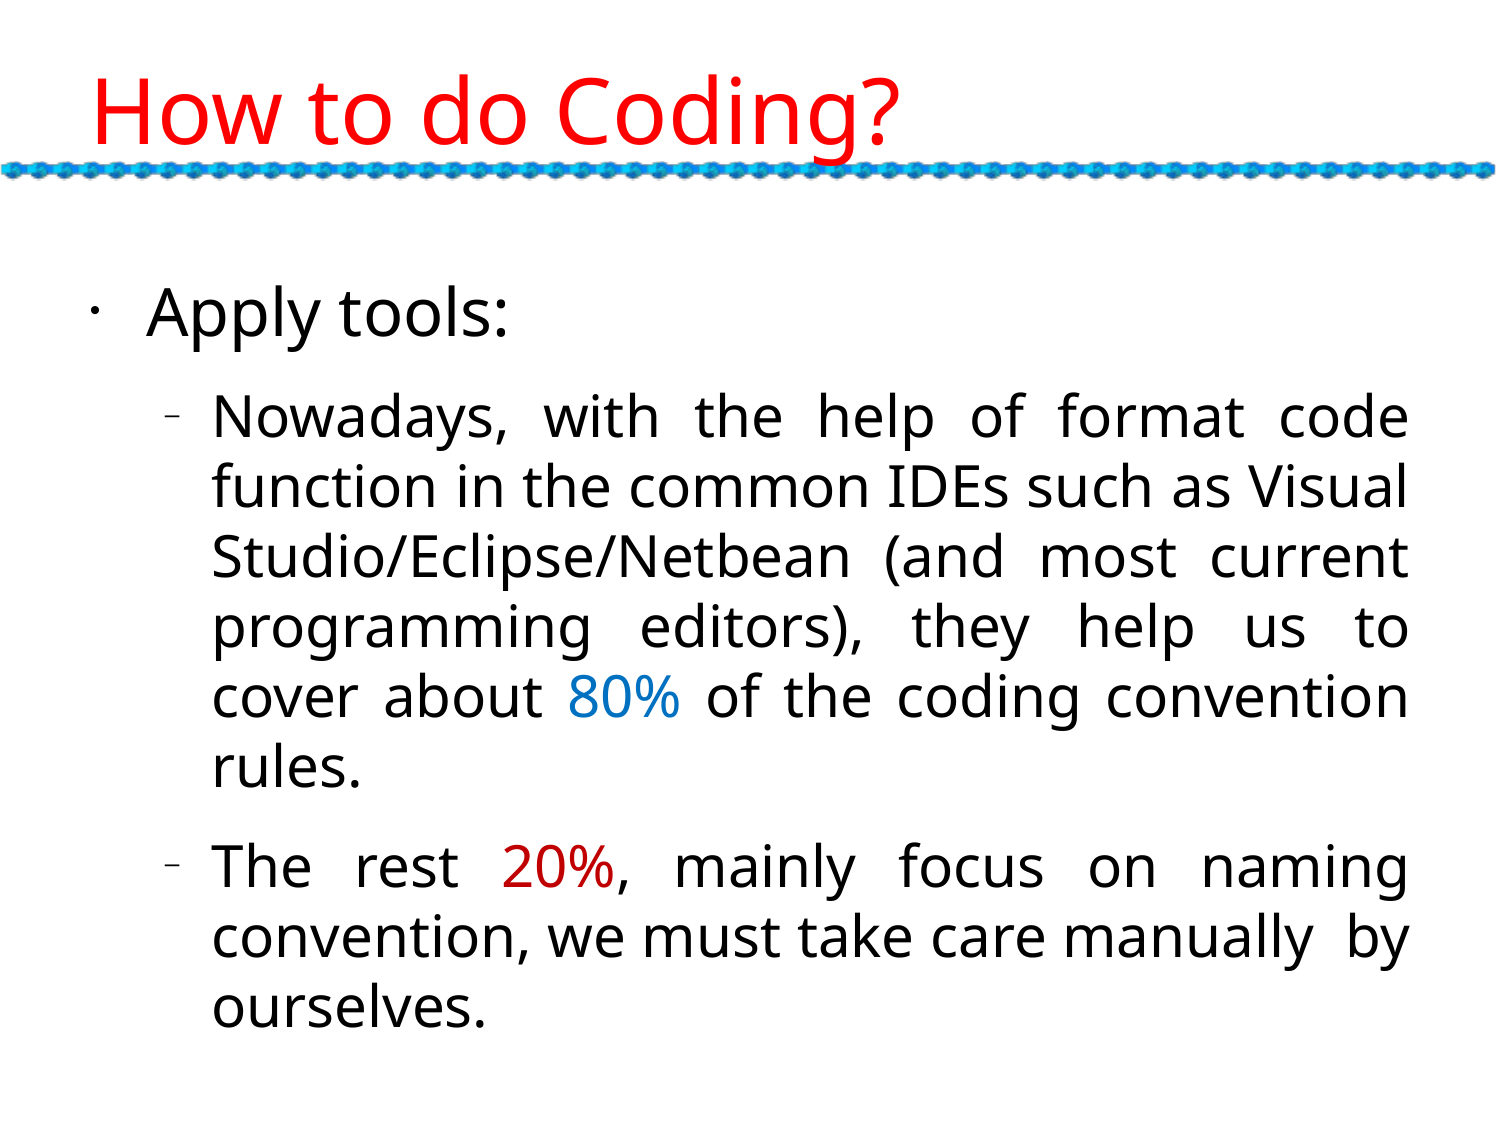

How to do Coding?
# Apply tools:
Nowadays, with the help of format code function in the common IDEs such as Visual Studio/Eclipse/Netbean (and most current programming editors), they help us to cover about 80% of the coding convention rules.
The rest 20%, mainly focus on naming convention, we must take care manually by ourselves.